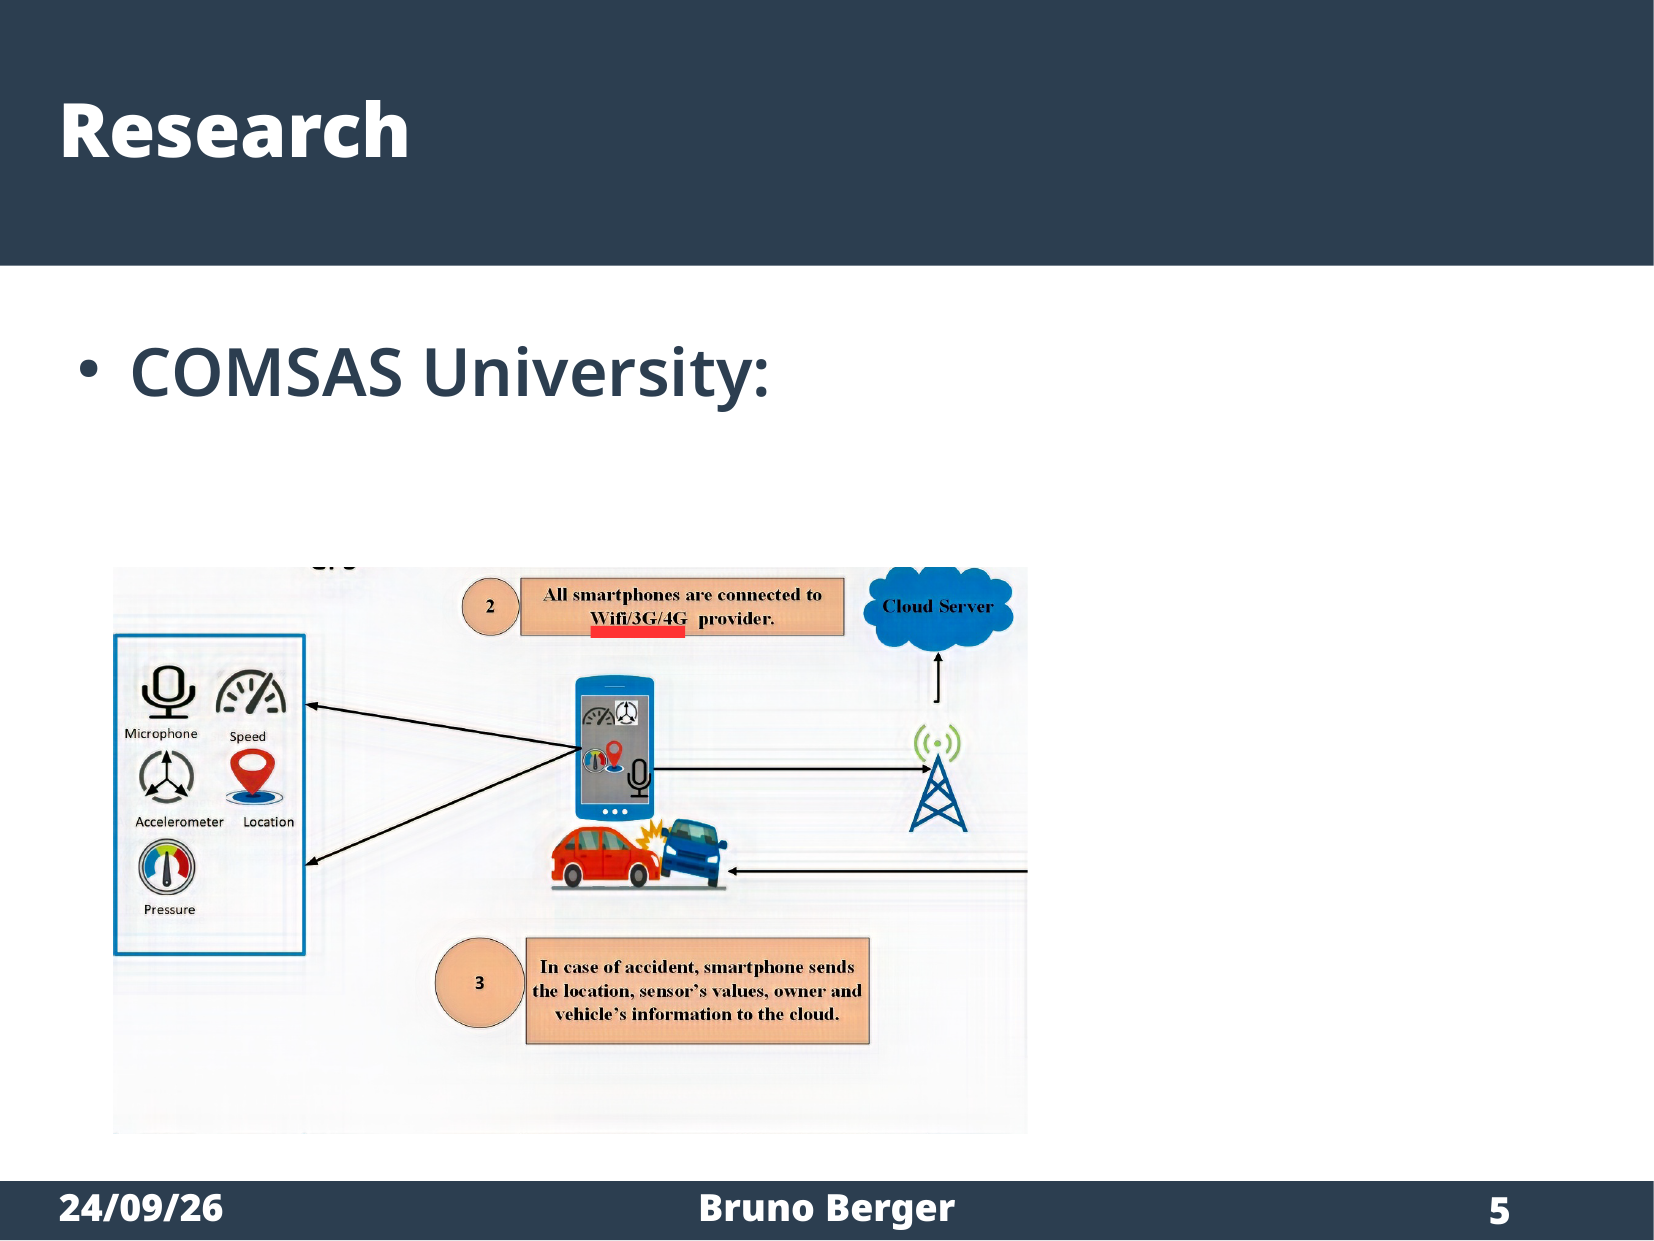

# Research
COMSAS University:
Bruno Berger
5